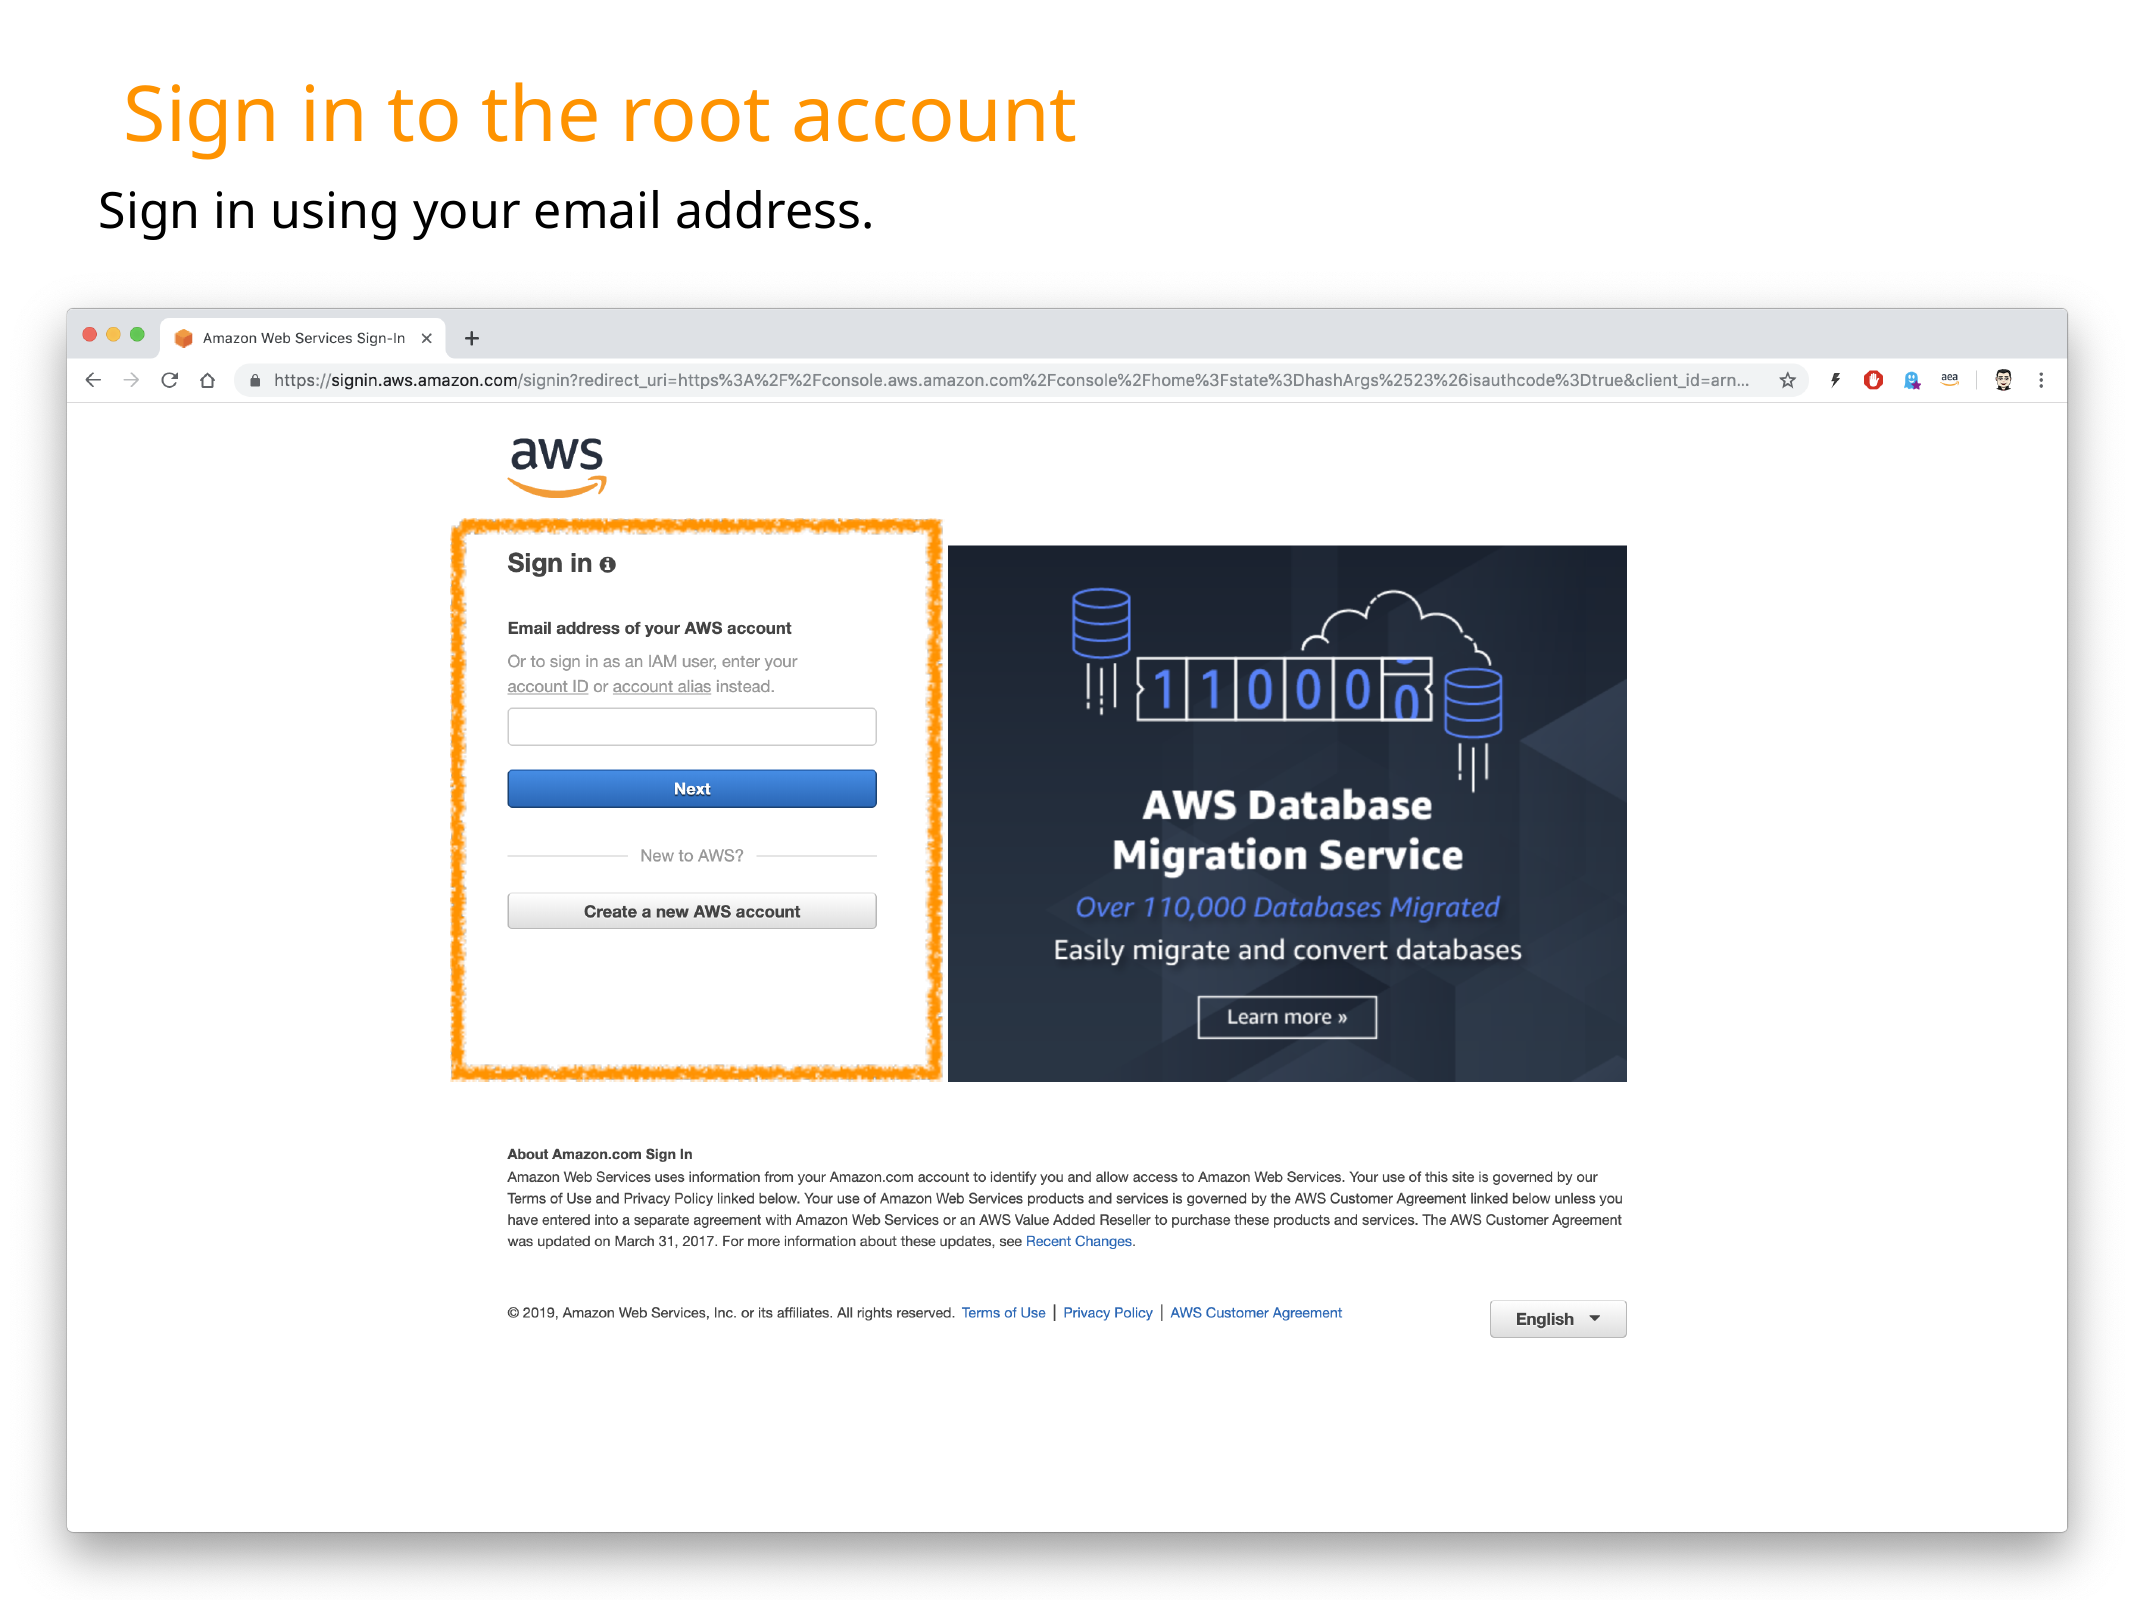

Sign in to the root account
Sign in using your email address.